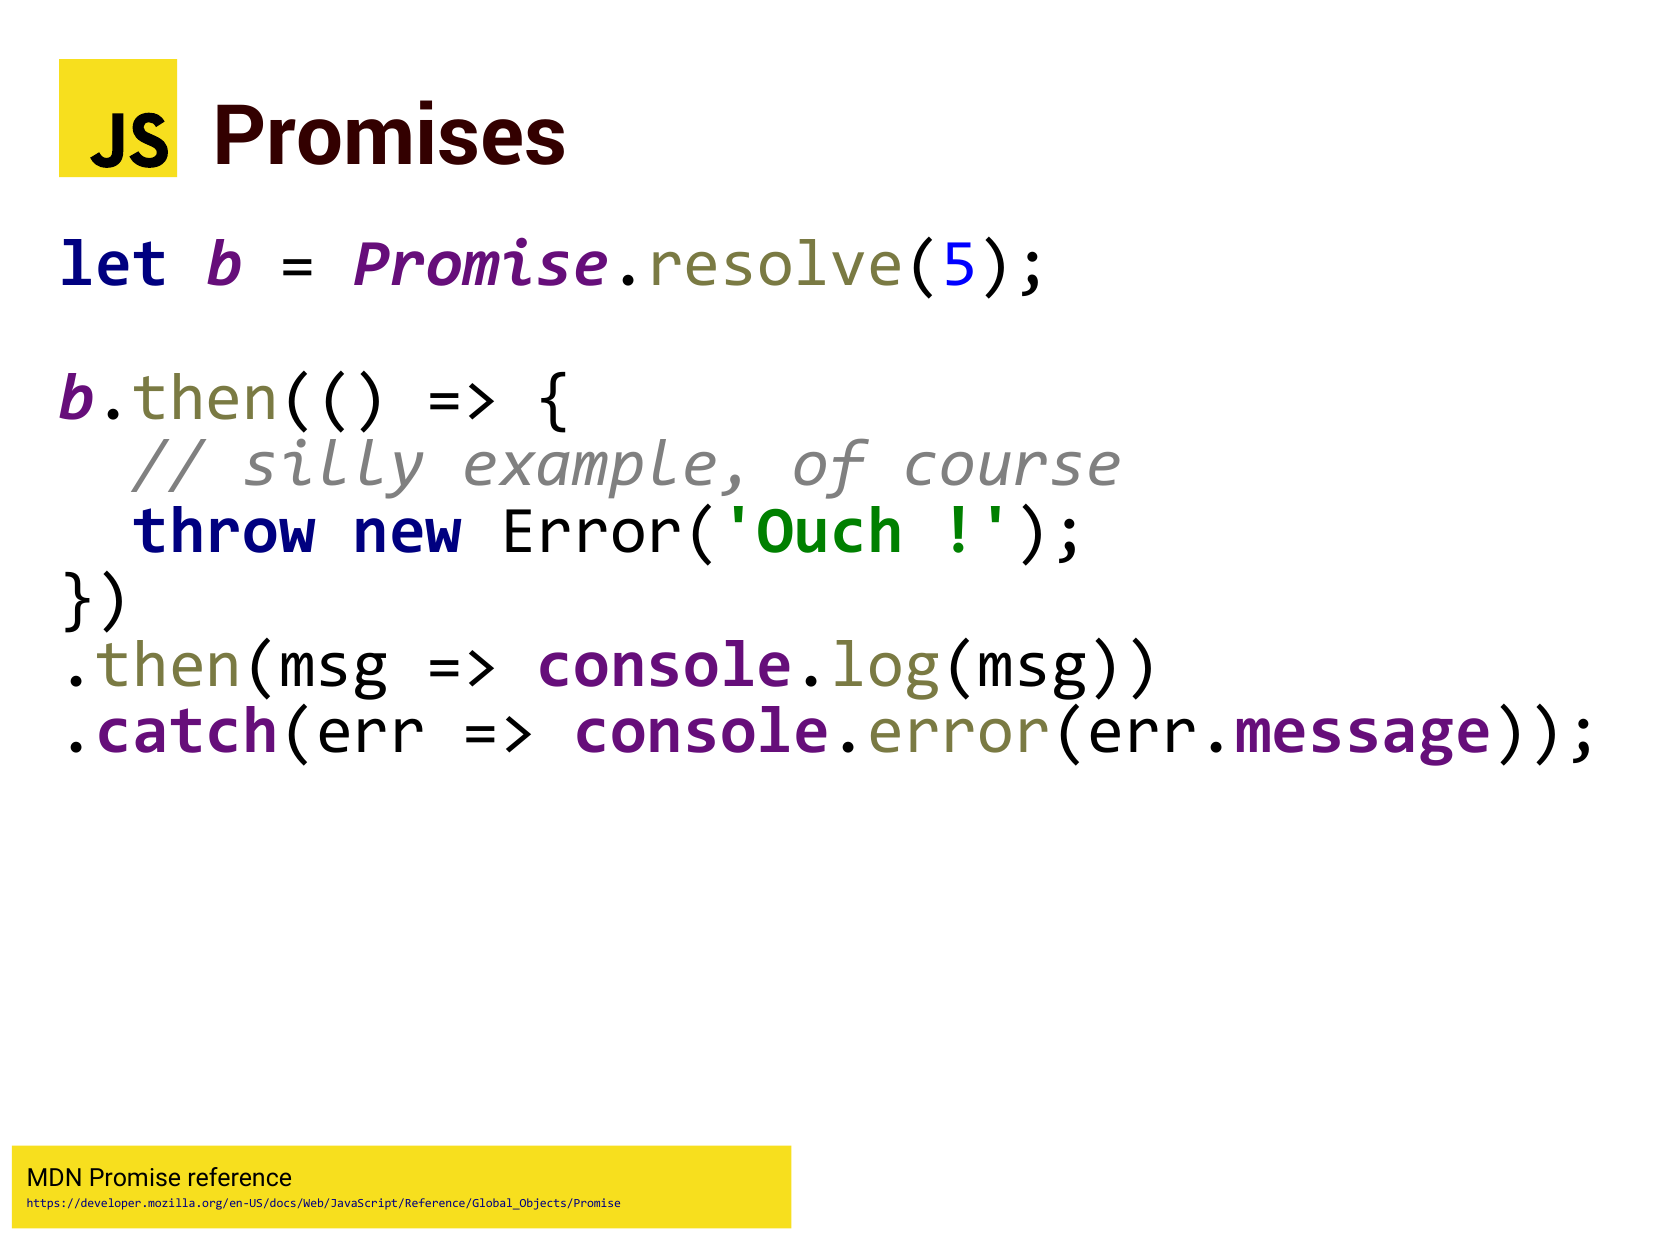

# Promises
let b = Promise.resolve(5);
b.then(() => {
 // silly example, of course
 throw new Error('Ouch !');
})
.then(msg => console.log(msg))
.catch(err => console.error(err.message));
MDN Promise reference
https://developer.mozilla.org/en-US/docs/Web/JavaScript/Reference/Global_Objects/Promise